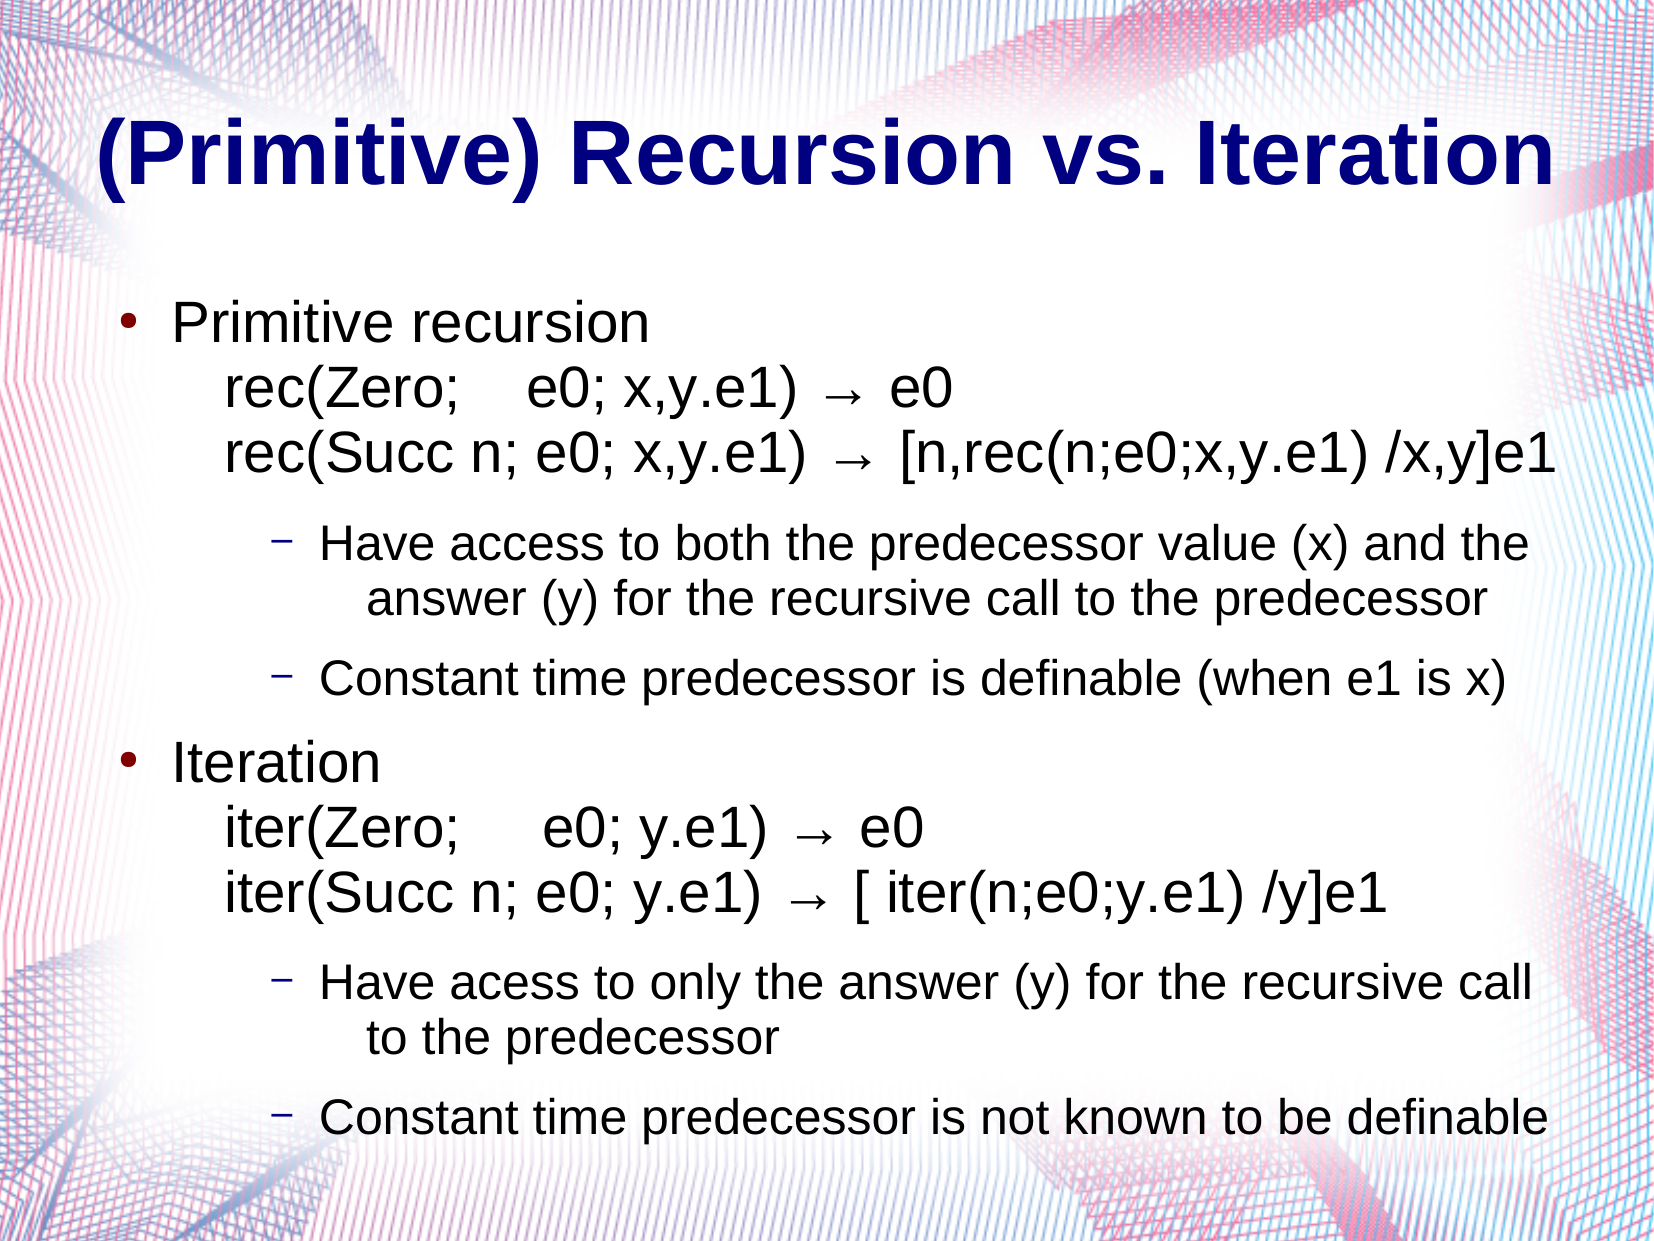

# (Primitive) Recursion vs. Iteration
Primitive recursion
rec(Zero; e0; x,y.e1) → e0
rec(Succ n; e0; x,y.e1) → [n,rec(n;e0;x,y.e1) /x,y]e1
Have access to both the predecessor value (x) and the answer (y) for the recursive call to the predecessor
Constant time predecessor is definable (when e1 is x)
Iteration
iter(Zero; e0; y.e1) → e0
iter(Succ n; e0; y.e1) → [ iter(n;e0;y.e1) /y]e1
Have acess to only the answer (y) for the recursive call to the predecessor
Constant time predecessor is not known to be definable